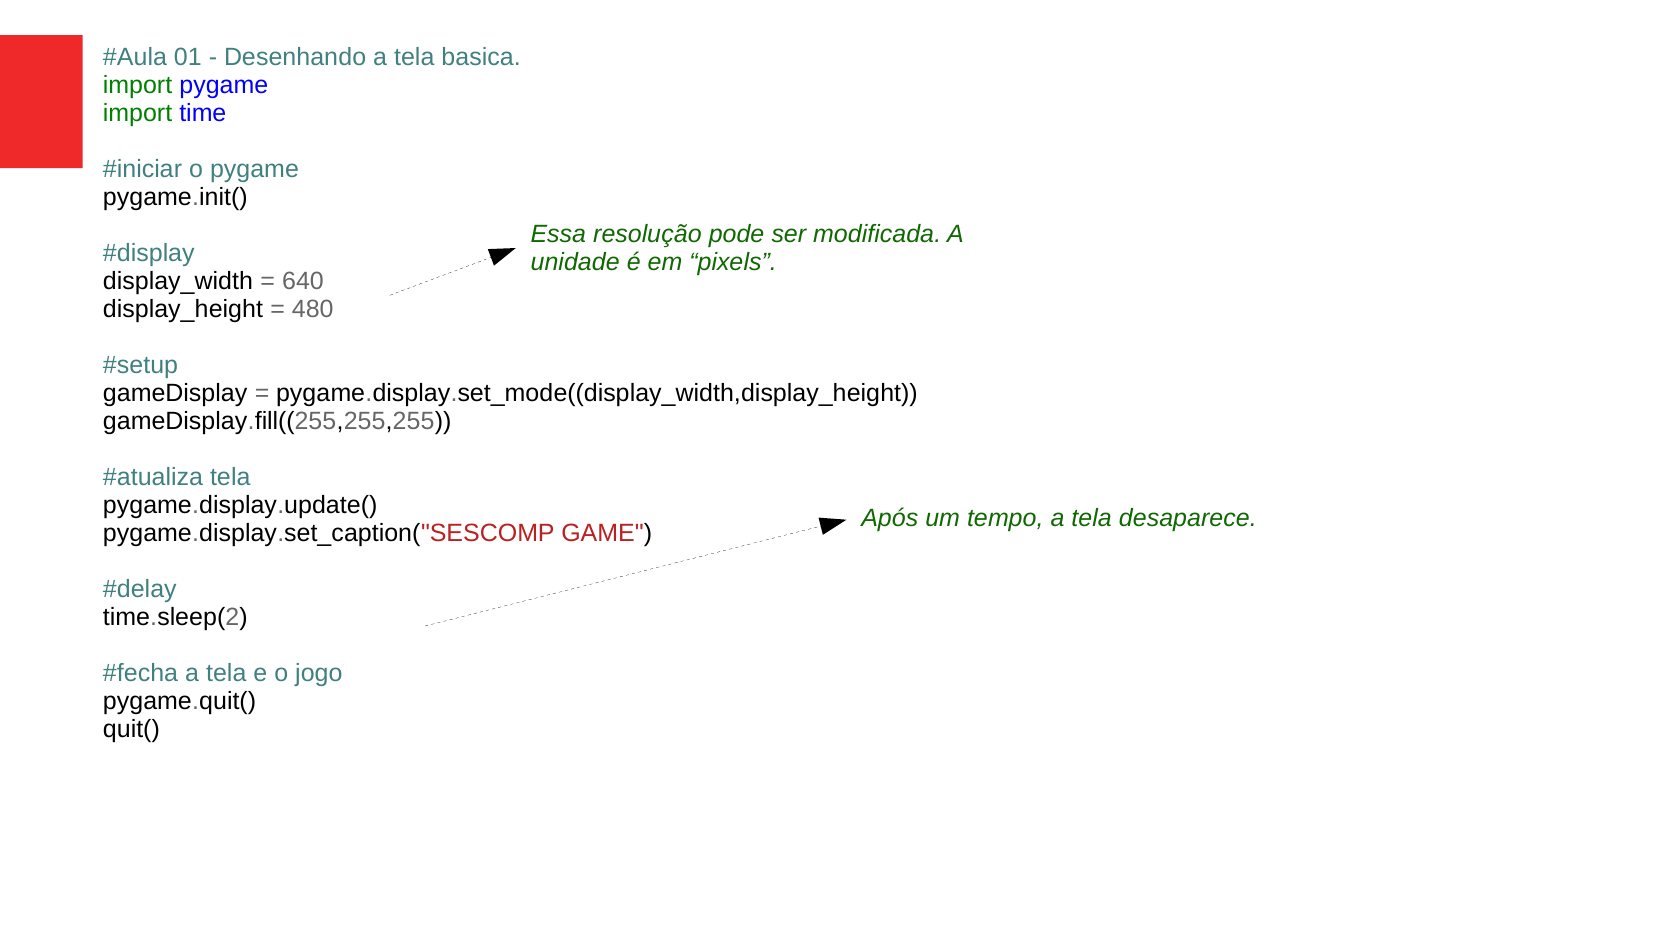

#Aula 01 - Desenhando a tela basica.
import pygame
import time
#iniciar o pygame
pygame.init()
#display
display_width = 640
display_height = 480
#setup
gameDisplay = pygame.display.set_mode((display_width,display_height))
gameDisplay.fill((255,255,255))
#atualiza tela
pygame.display.update()
pygame.display.set_caption("SESCOMP GAME")
#delay
time.sleep(2)
#fecha a tela e o jogo
pygame.quit()
quit()
Essa resolução pode ser modificada. A unidade é em “pixels”.
Após um tempo, a tela desaparece.